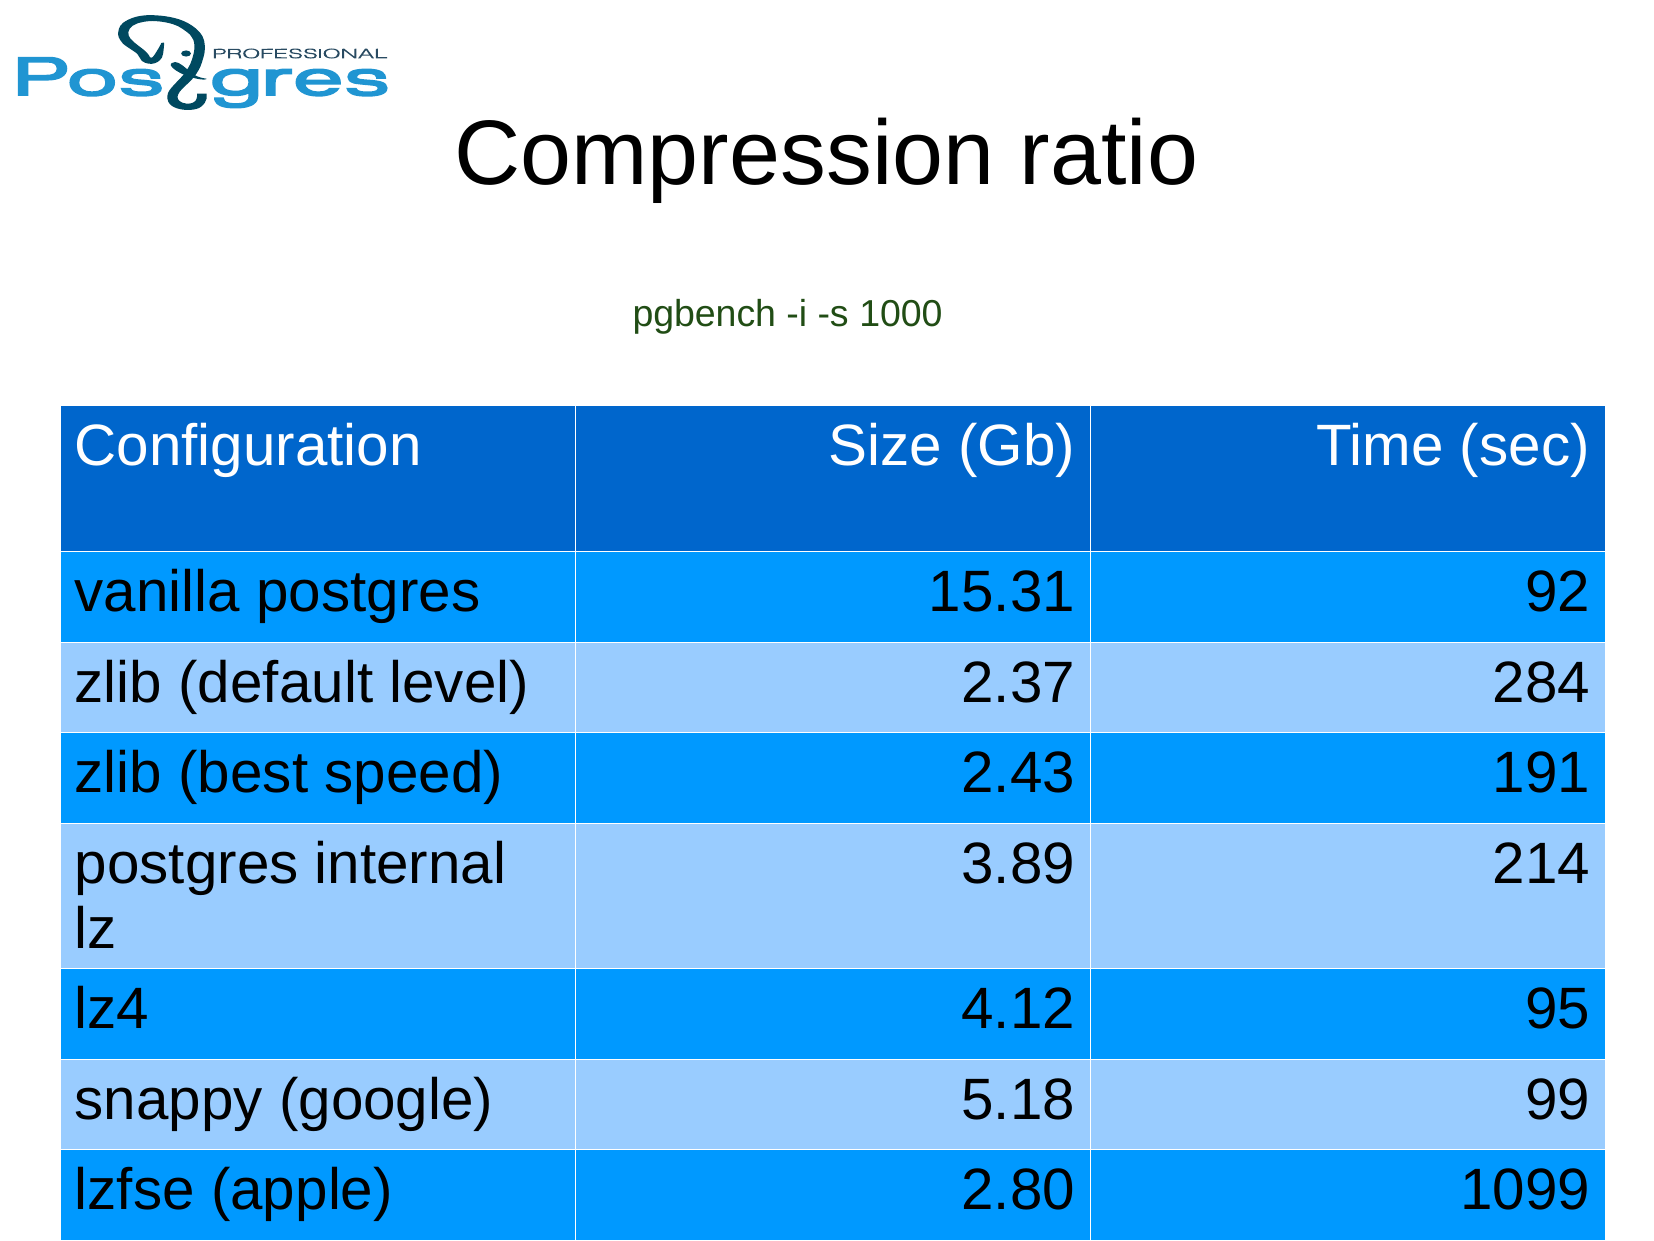

# Compression ratio
pgbench -i -s 1000
| Configuration | Size (Gb) | Time (sec) |
| --- | --- | --- |
| vanilla postgres | 15.31 | 92 |
| zlib (default level) | 2.37 | 284 |
| zlib (best speed) | 2.43 | 191 |
| postgres internal lz | 3.89 | 214 |
| lz4 | 4.12 | 95 |
| snappy (google) | 5.18 | 99 |
| lzfse (apple) | 2.80 | 1099 |